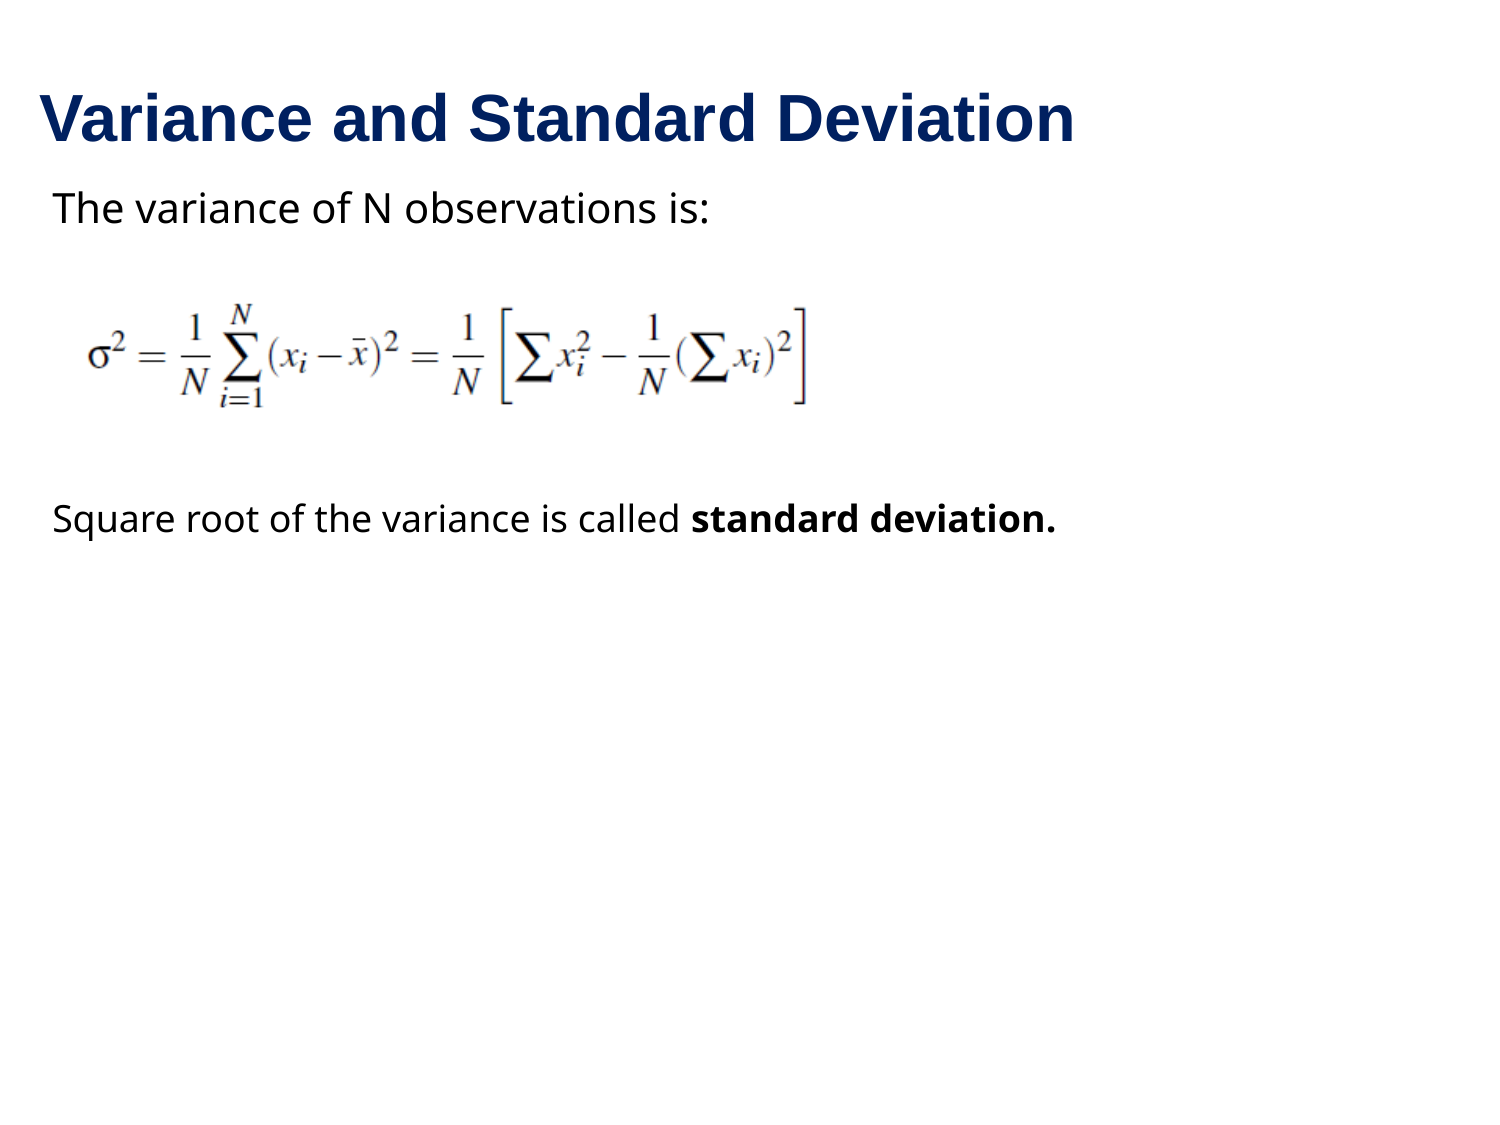

# Variance and Standard Deviation
The variance of N observations is:
Square root of the variance is called standard deviation.